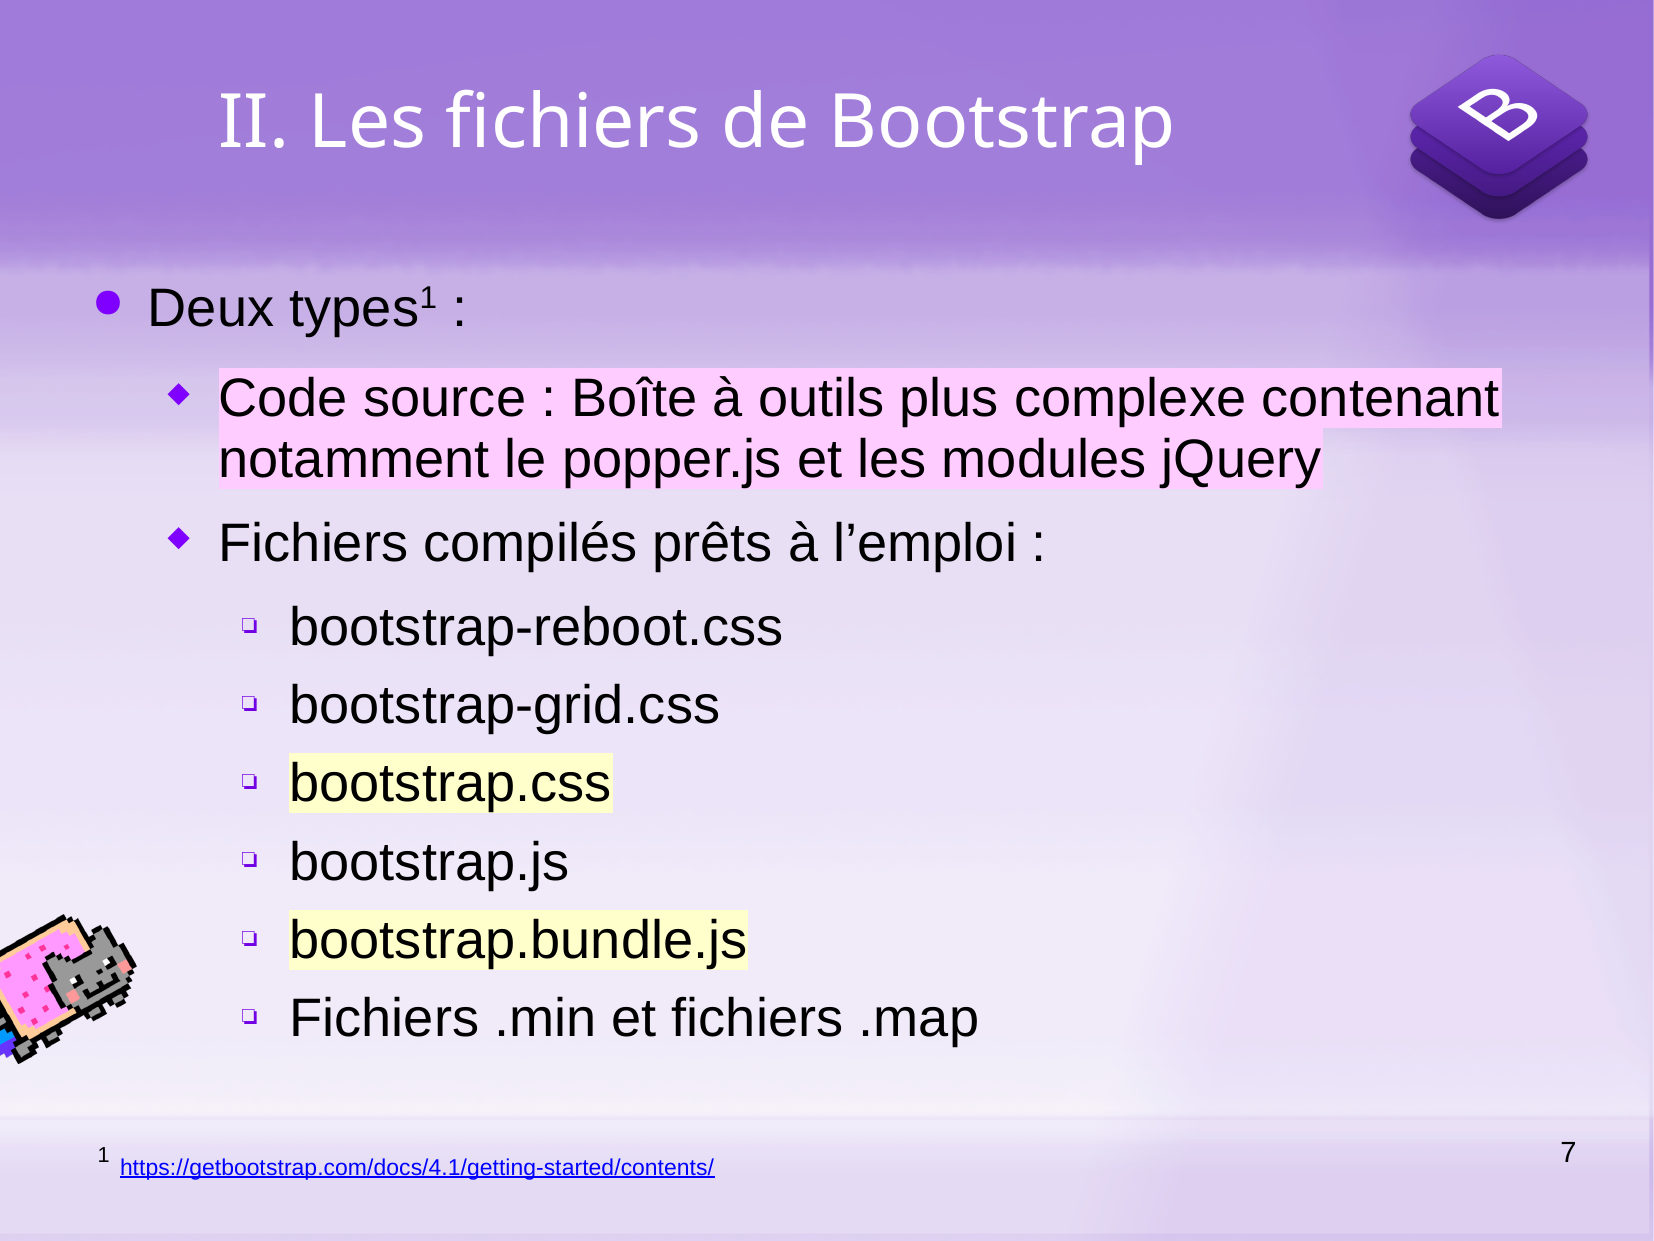

# II. Les fichiers de Bootstrap
Deux types1 :
Code source : Boîte à outils plus complexe contenant notamment le popper.js et les modules jQuery
Fichiers compilés prêts à l’emploi :
bootstrap-reboot.css
bootstrap-grid.css
bootstrap.css
bootstrap.js
bootstrap.bundle.js
Fichiers .min et fichiers .map
1 https://getbootstrap.com/docs/4.1/getting-started/contents/
7